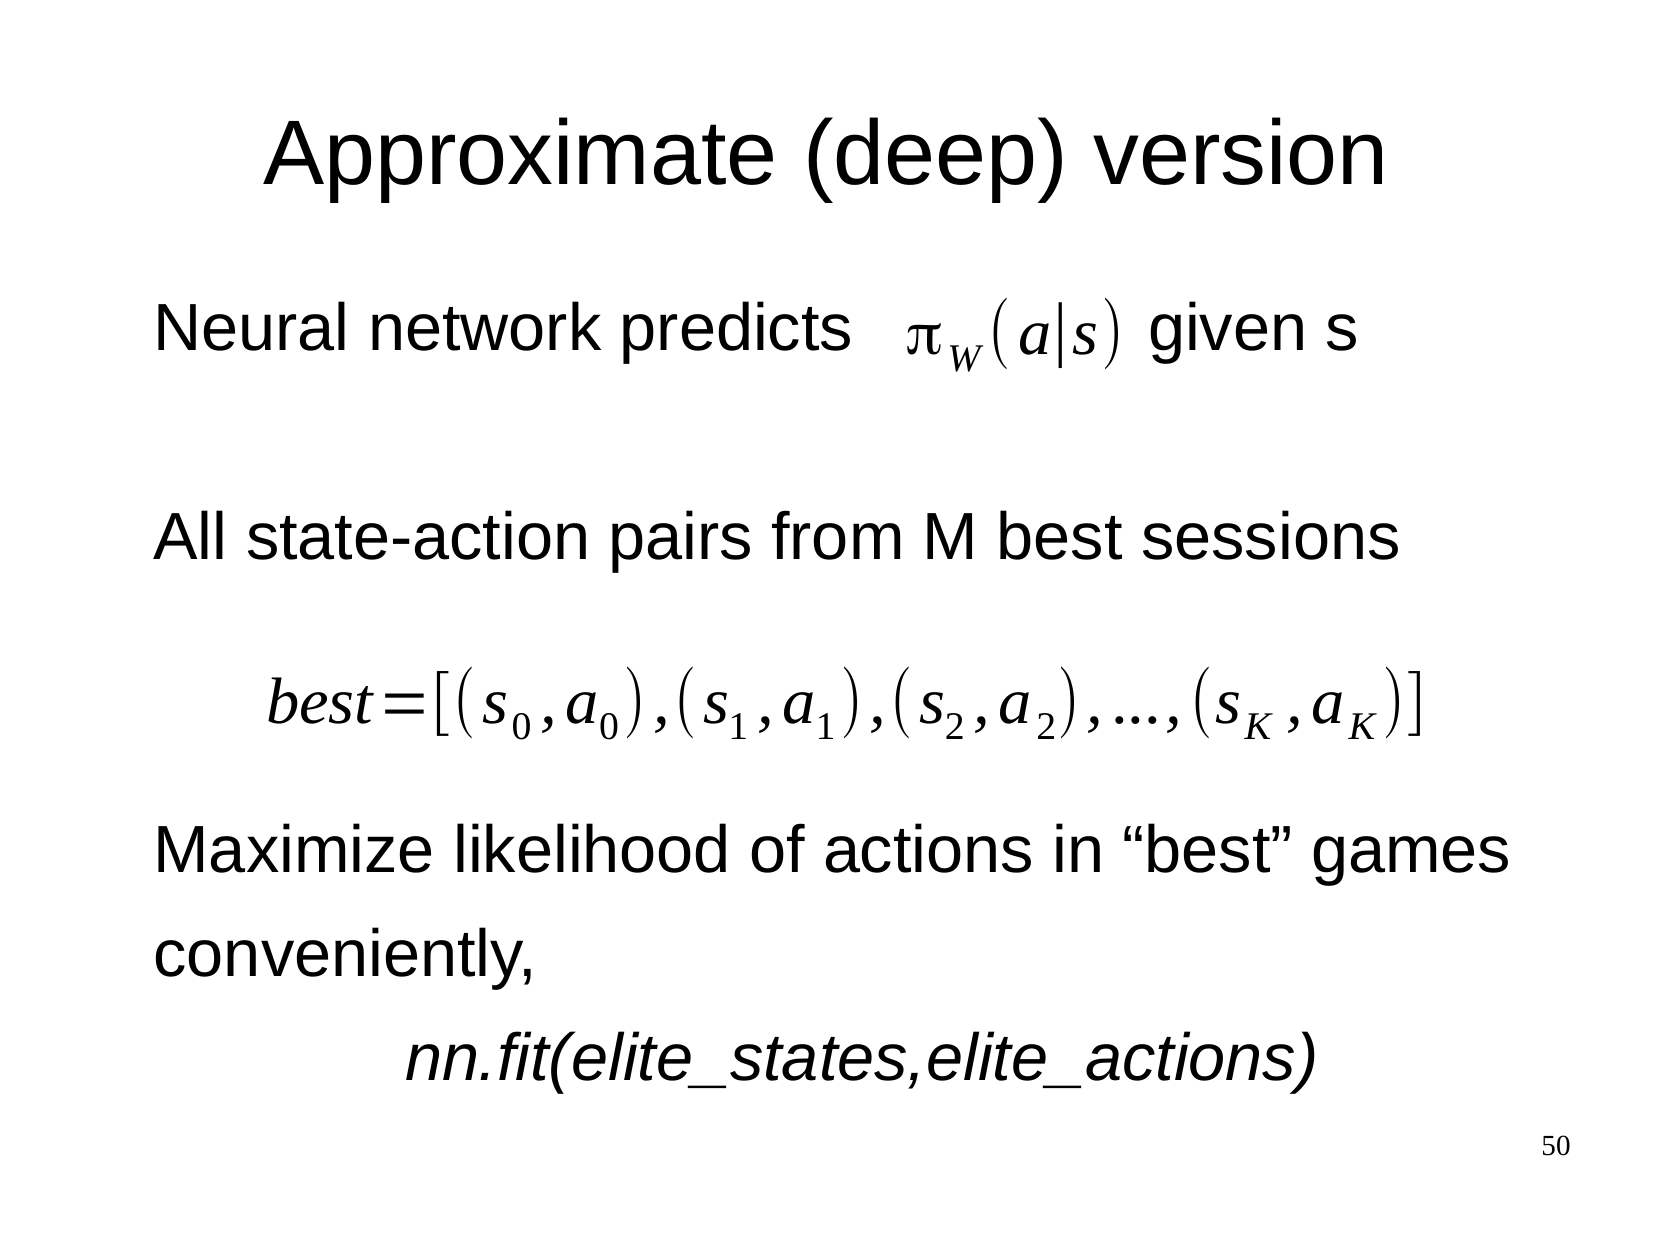

# Approximate (deep) version
Neural network predicts given s
All state-action pairs from M best sessions
Maximize likelihood of actions in “best” games
conveniently,
nn.fit(elite_states,elite_actions)
50